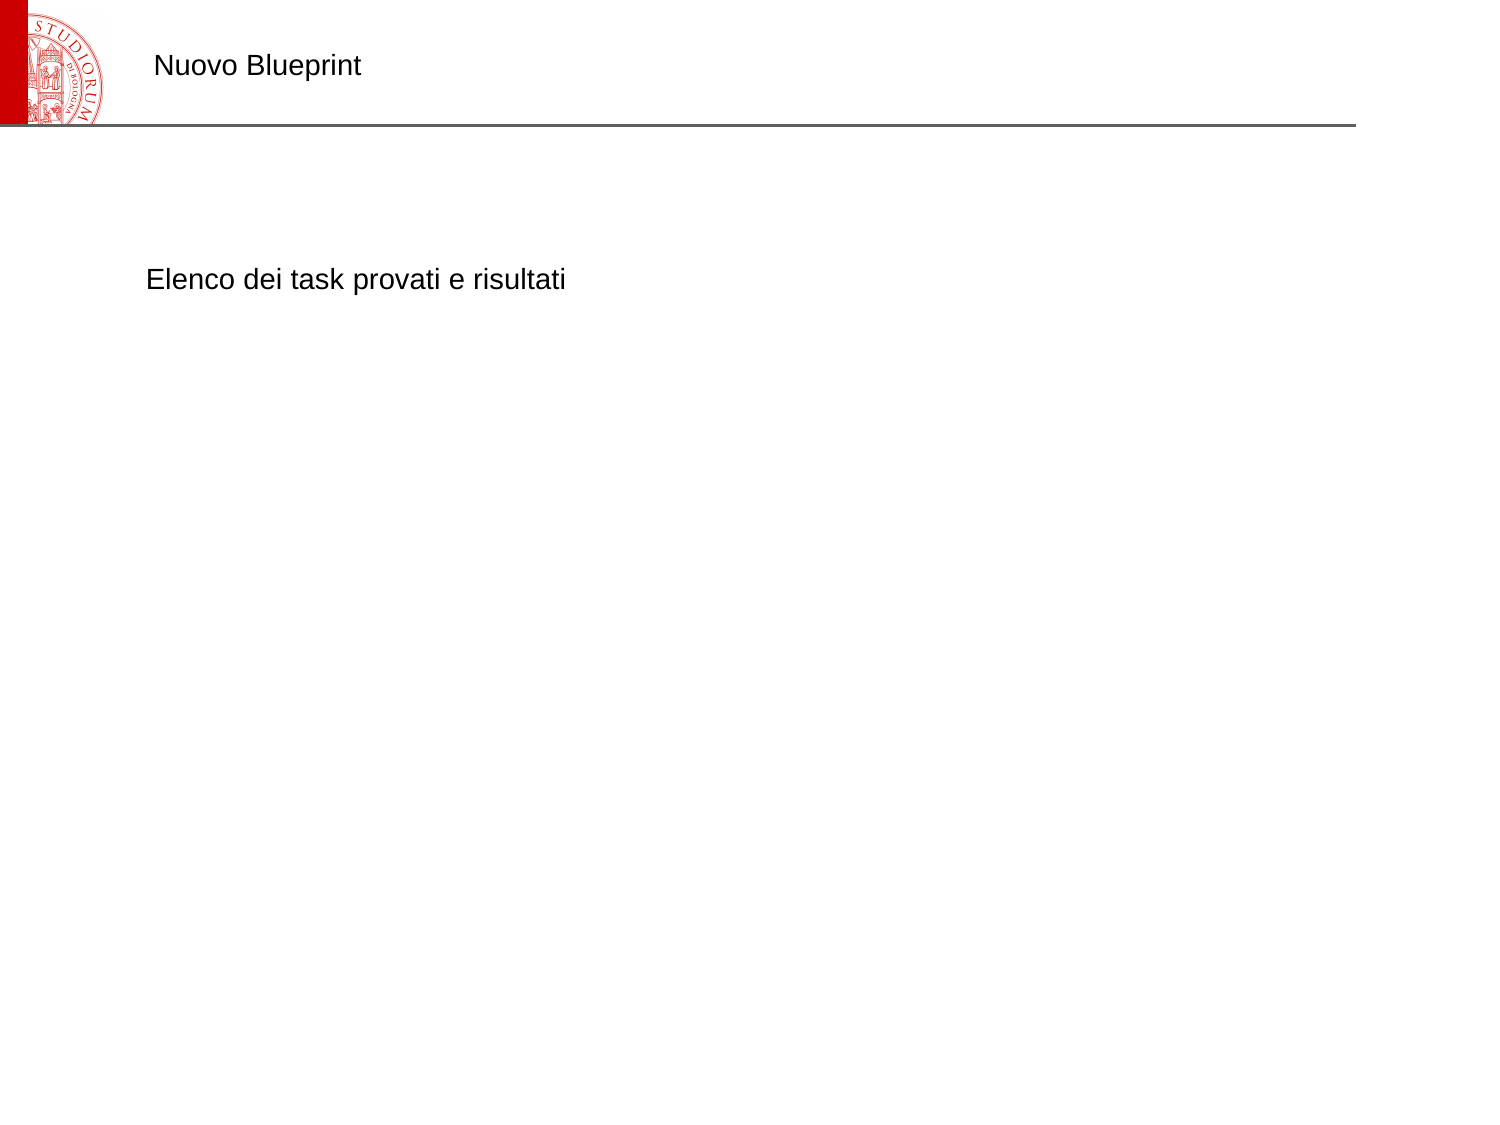

# Nuovo Blueprint
Elenco dei task provati e risultati